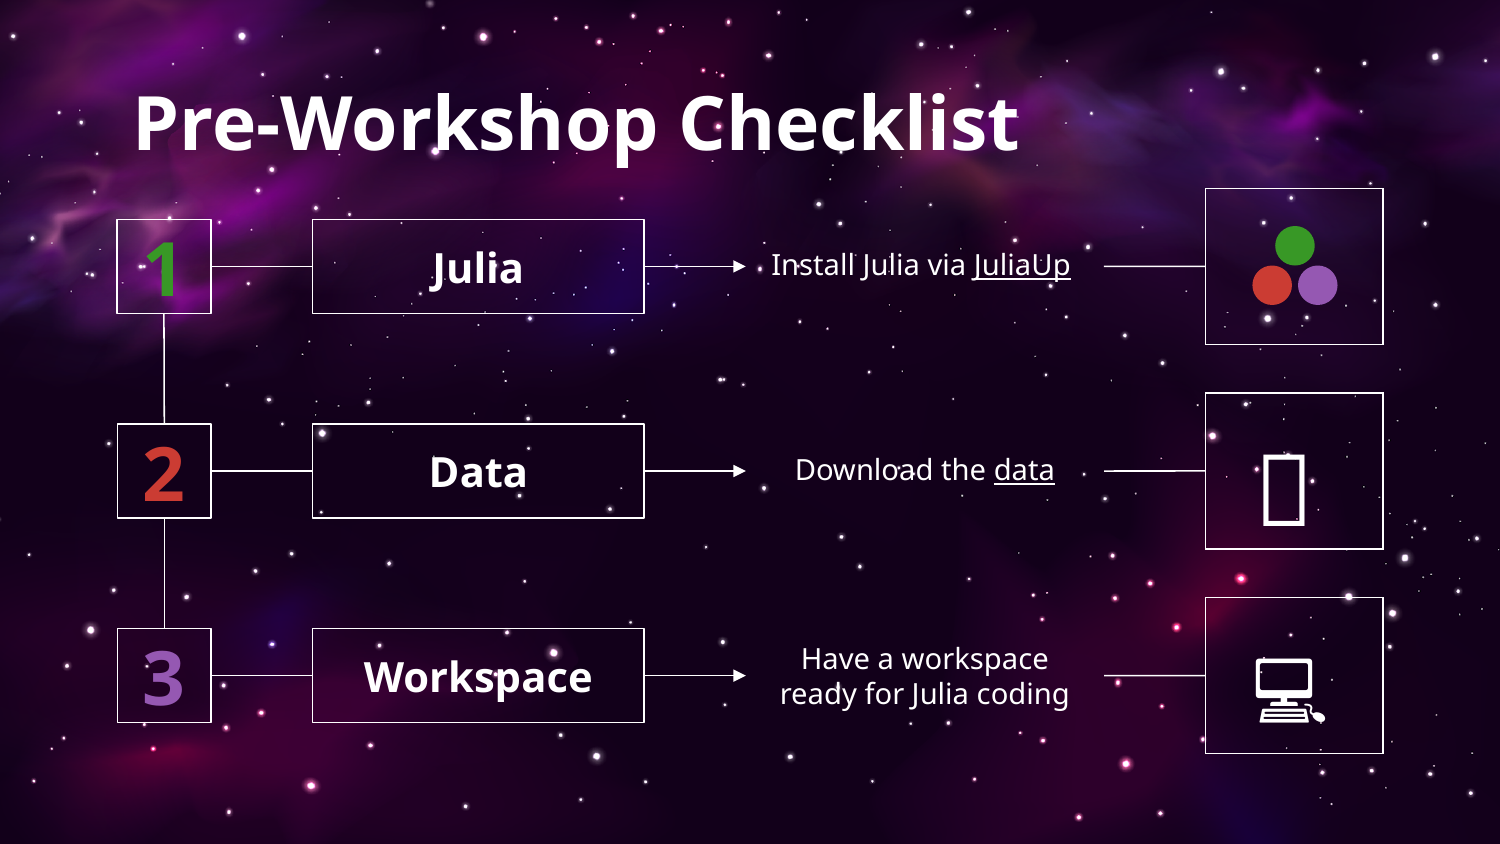

# Pre-Workshop Checklist
1
Julia
Install Julia via JuliaUp

2
Data
Download the data
3
Workspace
Have a workspace ready for Julia coding
💻